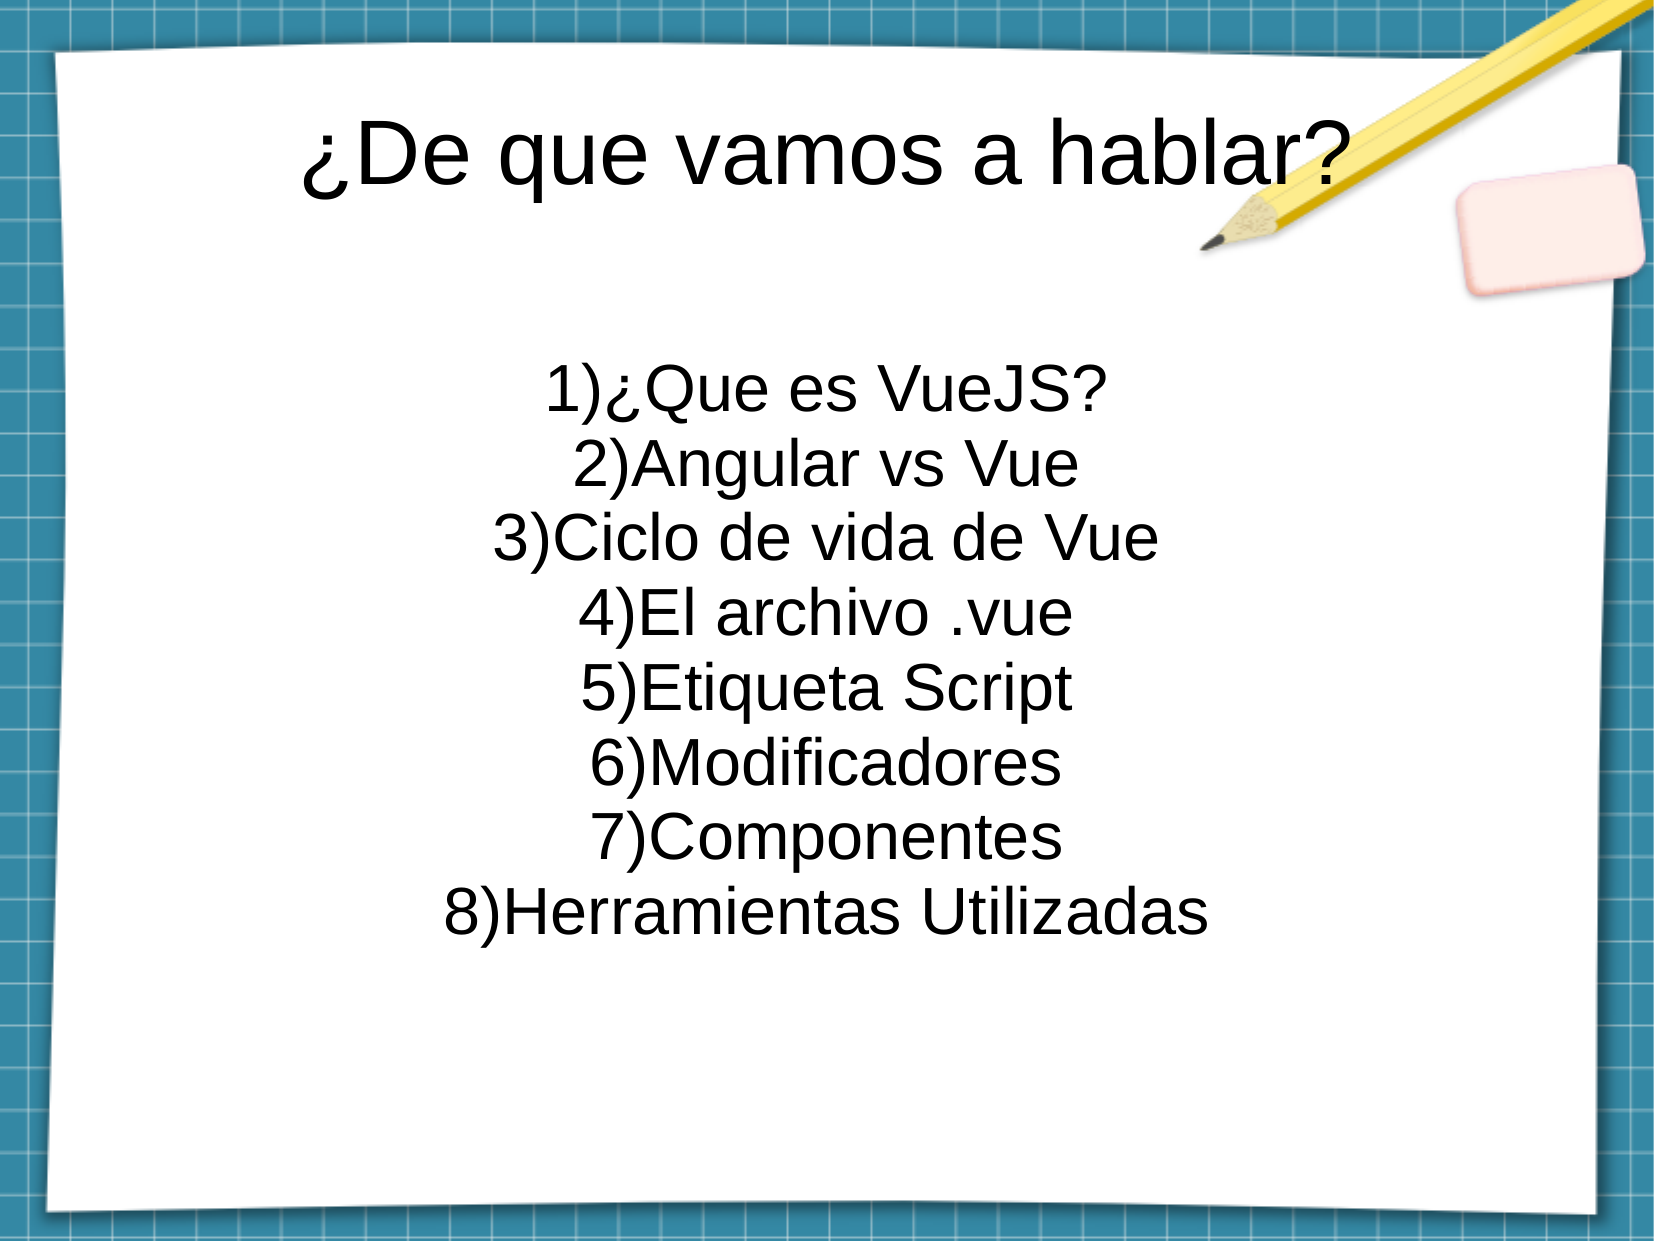

# ¿De que vamos a hablar?
¿Que es VueJS?
Angular vs Vue
Ciclo de vida de Vue
El archivo .vue
Etiqueta Script
Modificadores
Componentes
Herramientas Utilizadas